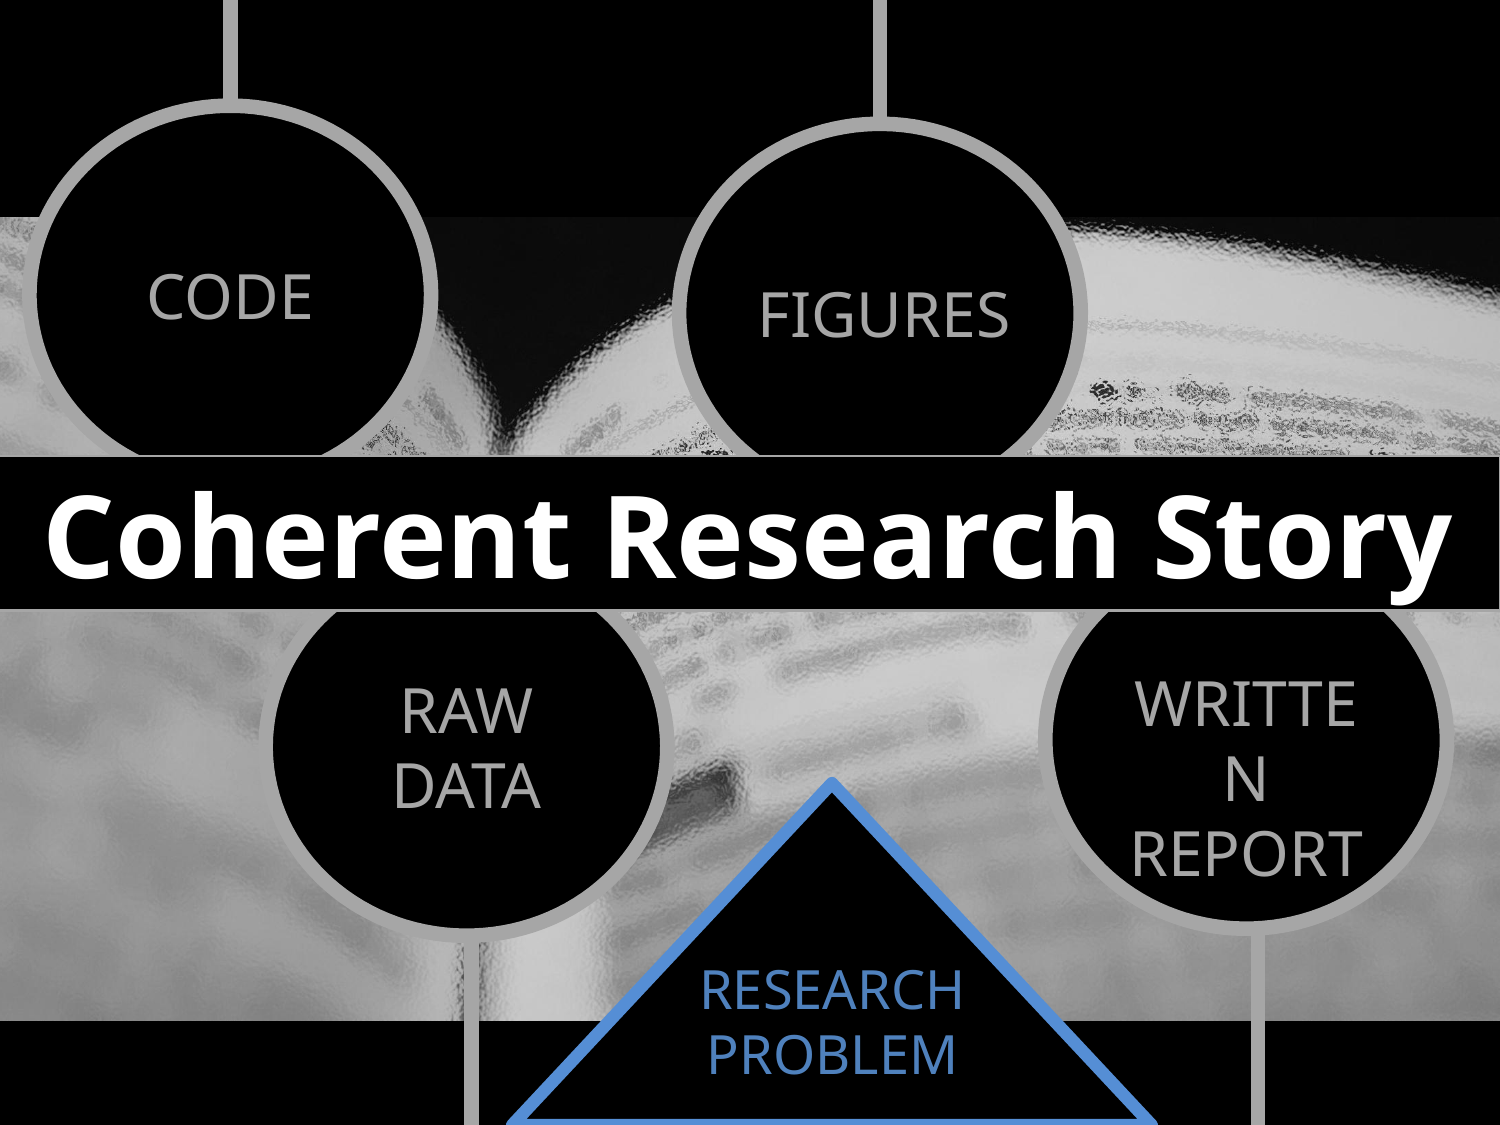

CODE
FIGURES
Coherent Research Story
WRITTEN REPORT
RAW DATA
RESEARCH PROBLEM